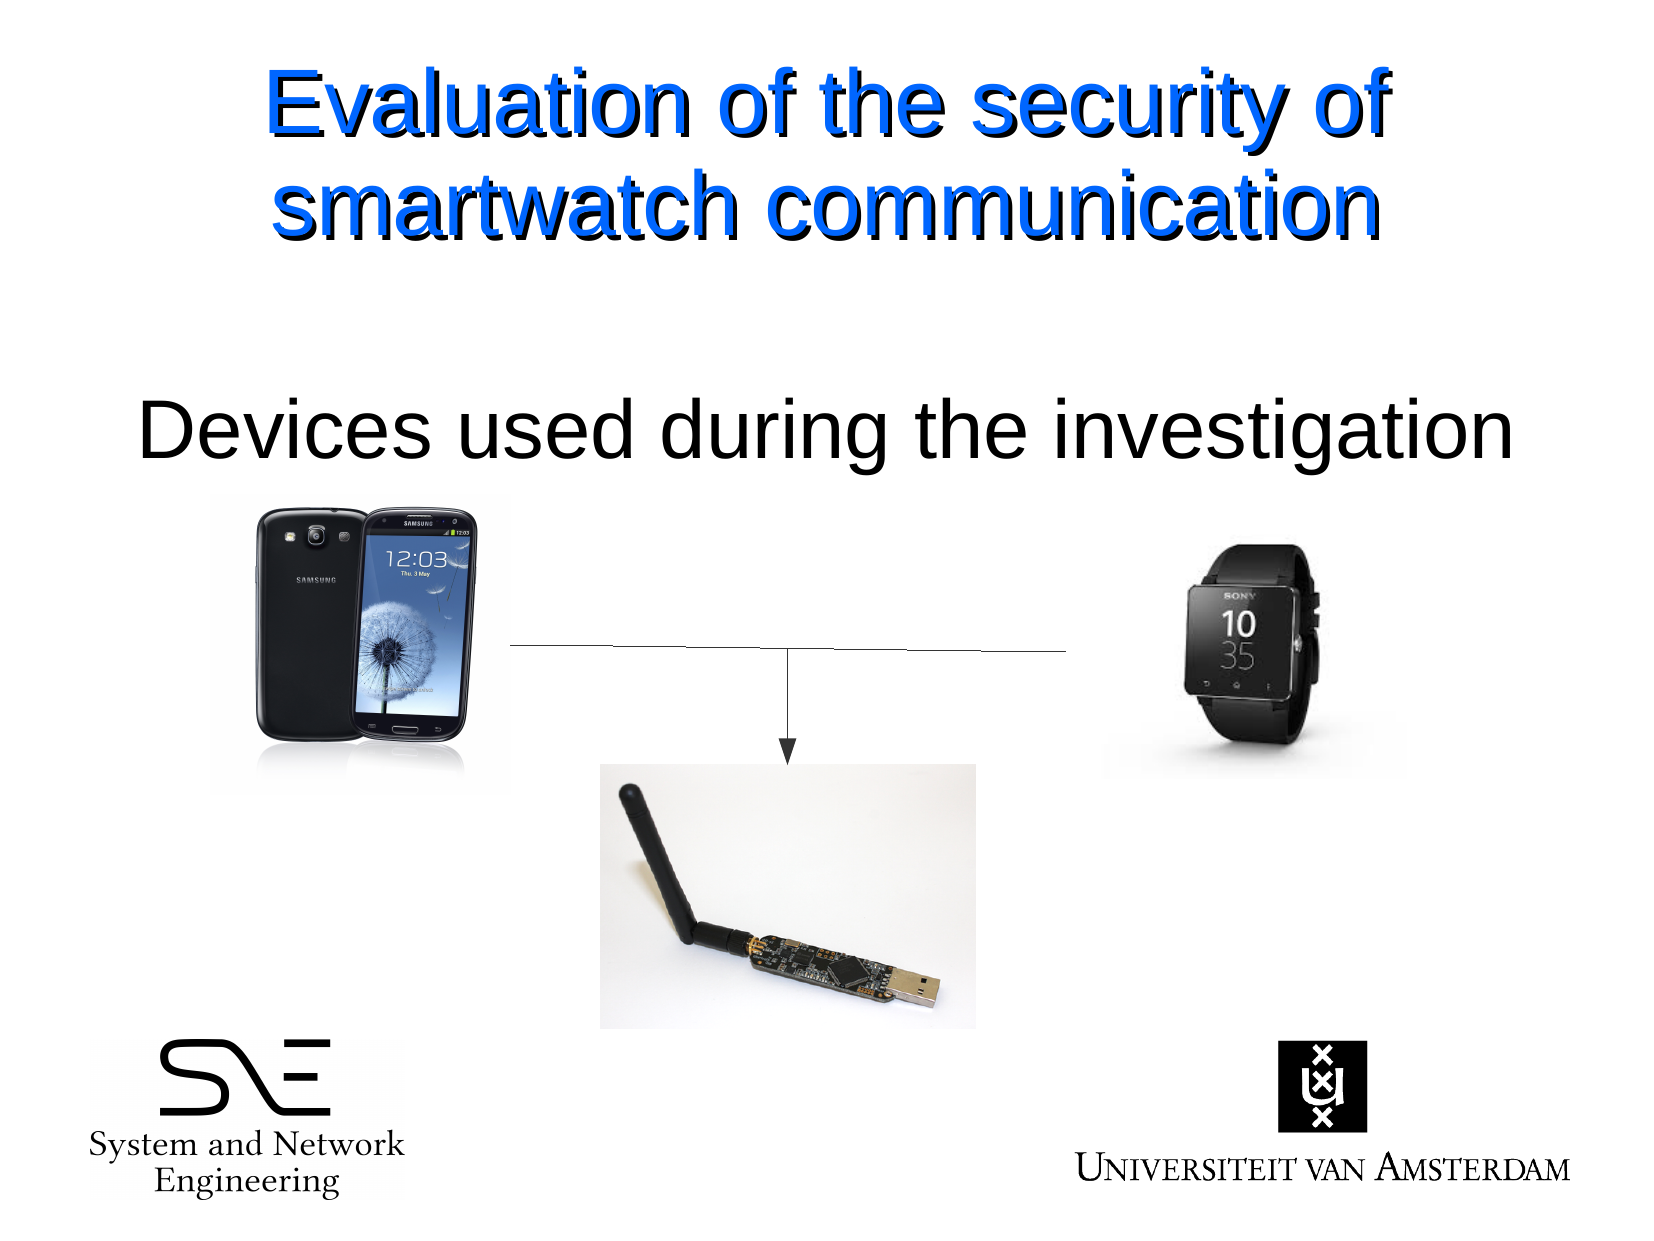

# Evaluation of the security of smartwatch communication
Devices used during the investigation